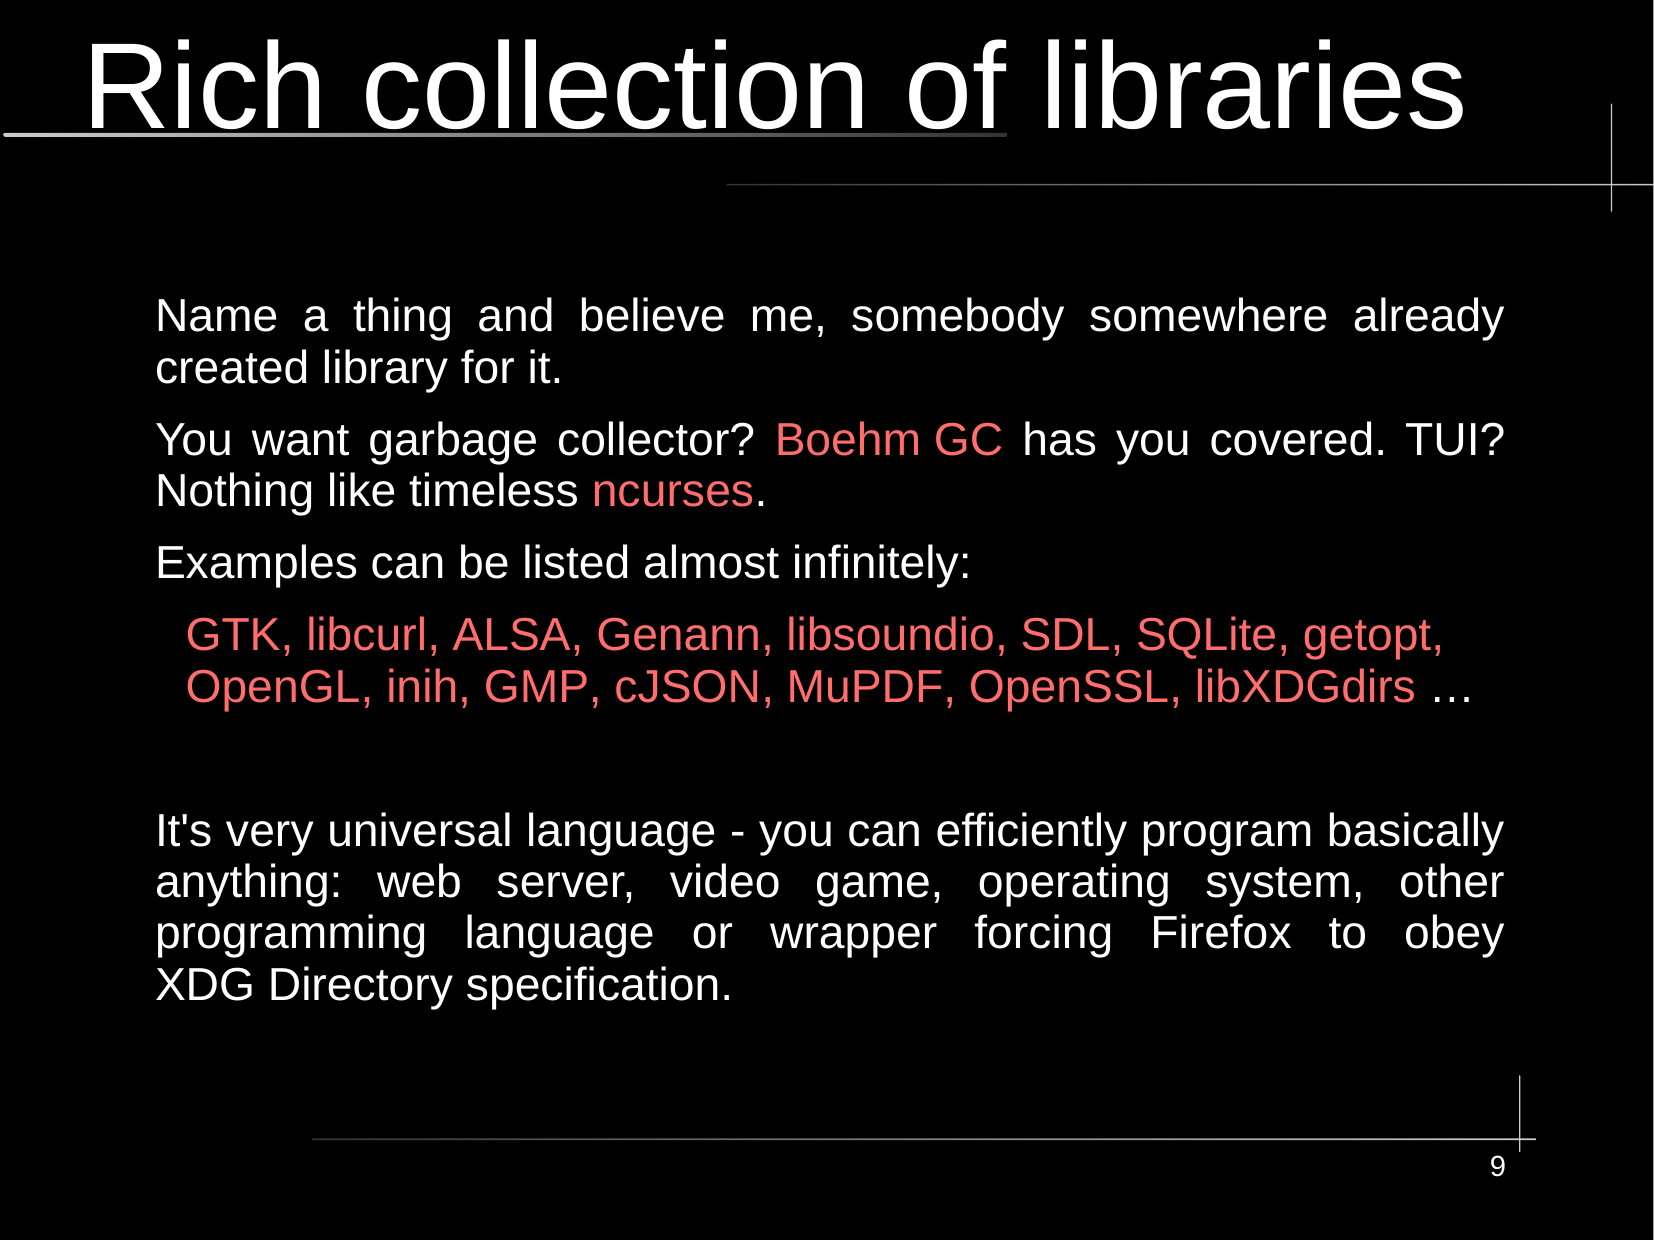

# Rich collection of libraries
Name a thing and believe me, somebody somewhere already created library for it.
You want garbage collector? Boehm GC has you covered. TUI? Nothing like timeless ncurses.
Examples can be listed almost infinitely:
GTK, libcurl, ALSA, Genann, libsoundio, SDL, SQLite, getopt, OpenGL, inih, GMP, cJSON, MuPDF, OpenSSL, libXDGdirs …
It's very universal language - you can efficiently program basically anything: web server, video game, operating system, other programming language or wrapper forcing Firefox to obey XDG Directory specification.
9